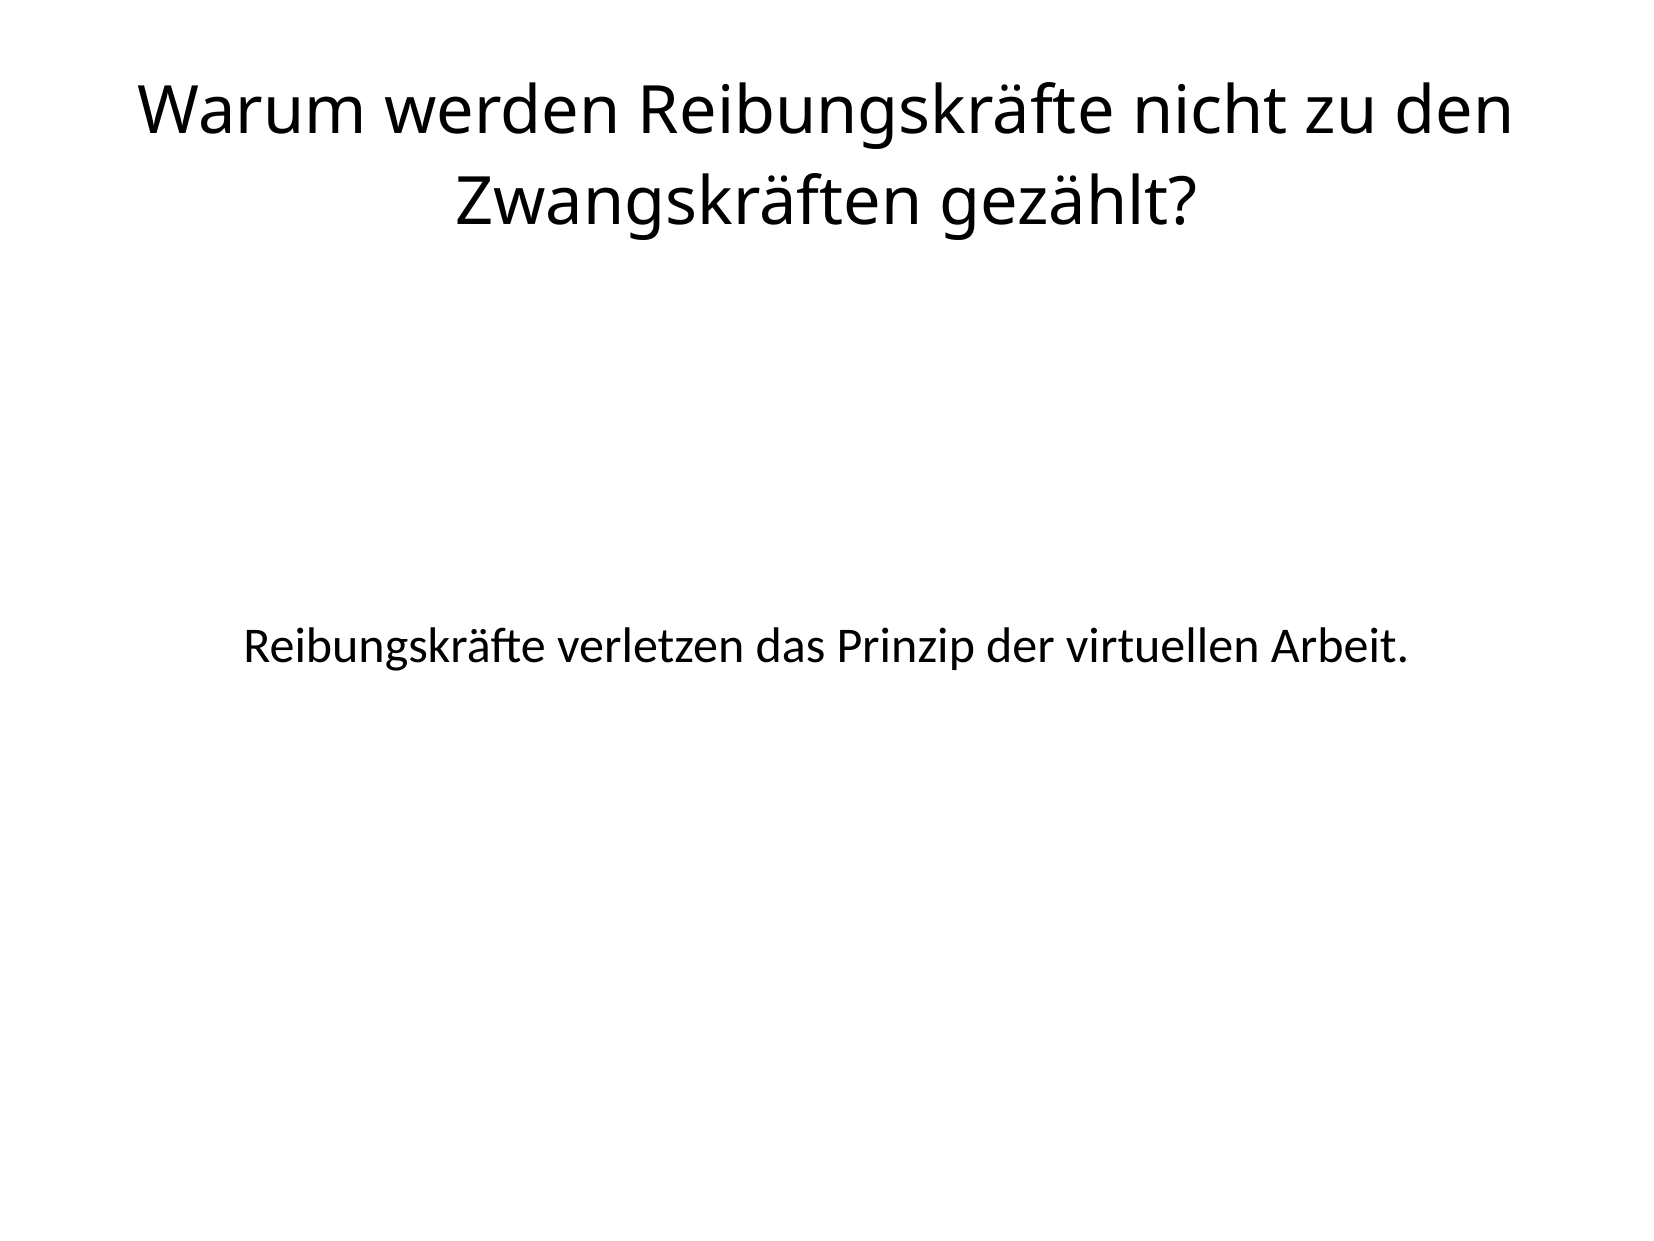

# Warum werden Reibungskräfte nicht zu den Zwangskräften gezählt?
Reibungskräfte verletzen das Prinzip der virtuellen Arbeit.